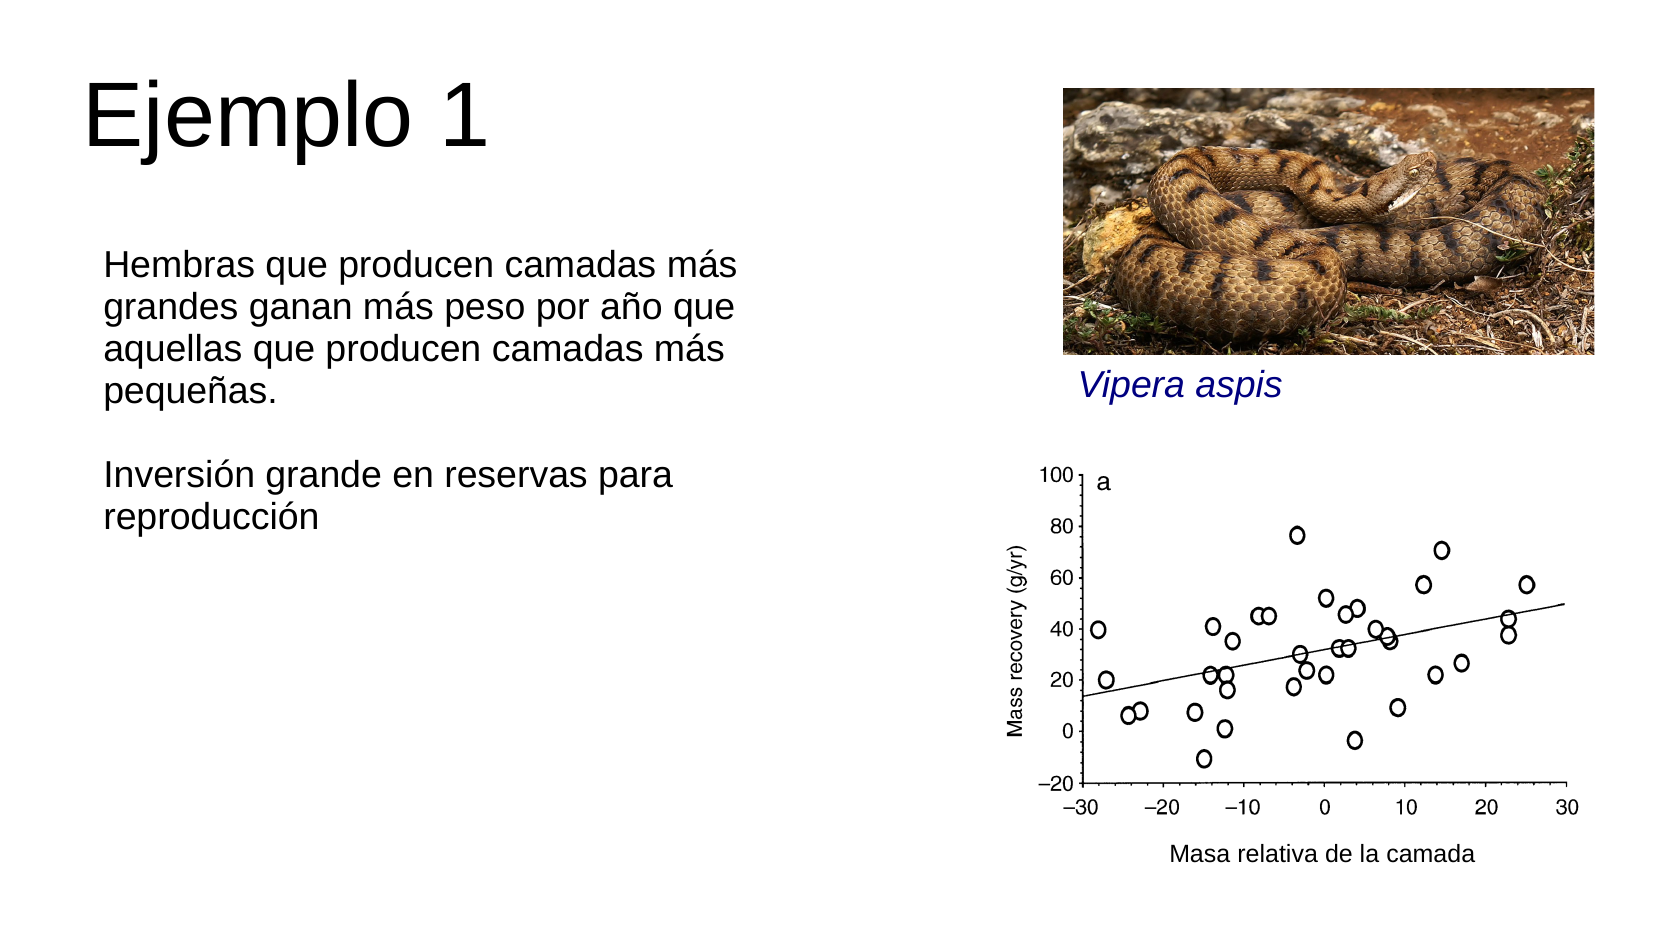

# Ejemplo 1
Hembras que producen camadas más grandes ganan más peso por año que aquellas que producen camadas más pequeñas.
Inversión grande en reservas para reproducción
Vipera aspis
Masa relativa de la camada